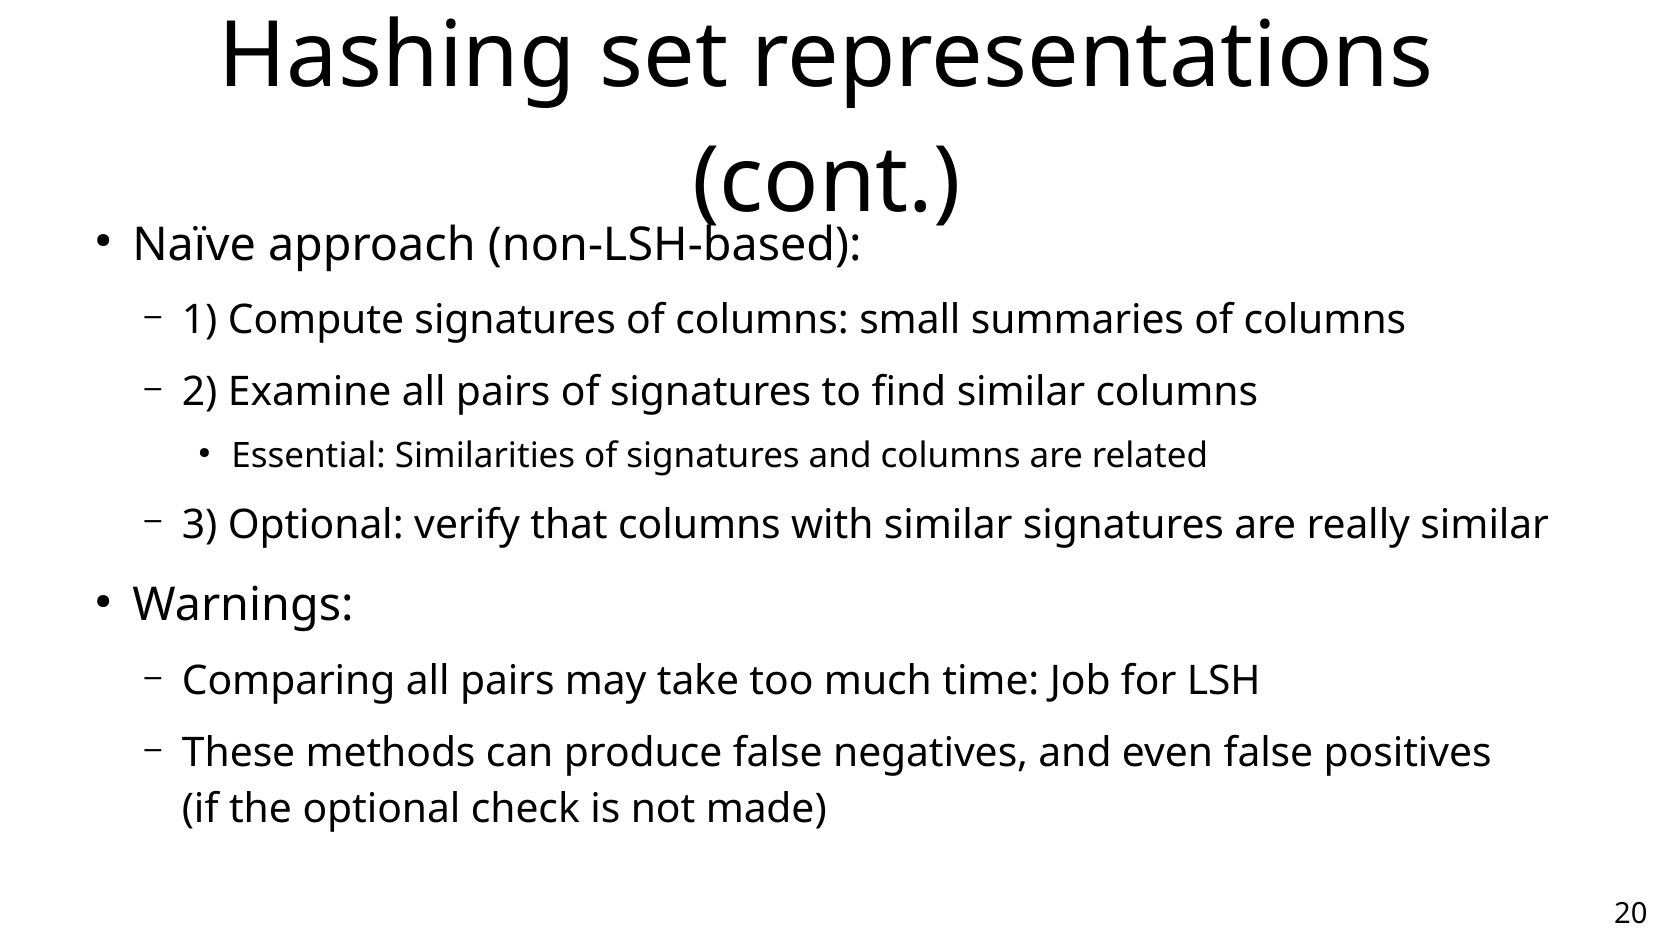

# Hashing set representations (cont.)
Naïve approach (non-LSH-based):
1) Compute signatures of columns: small summaries of columns
2) Examine all pairs of signatures to find similar columns
Essential: Similarities of signatures and columns are related
3) Optional: verify that columns with similar signatures are really similar
Warnings:
Comparing all pairs may take too much time: Job for LSH
These methods can produce false negatives, and even false positives
(if the optional check is not made)
20